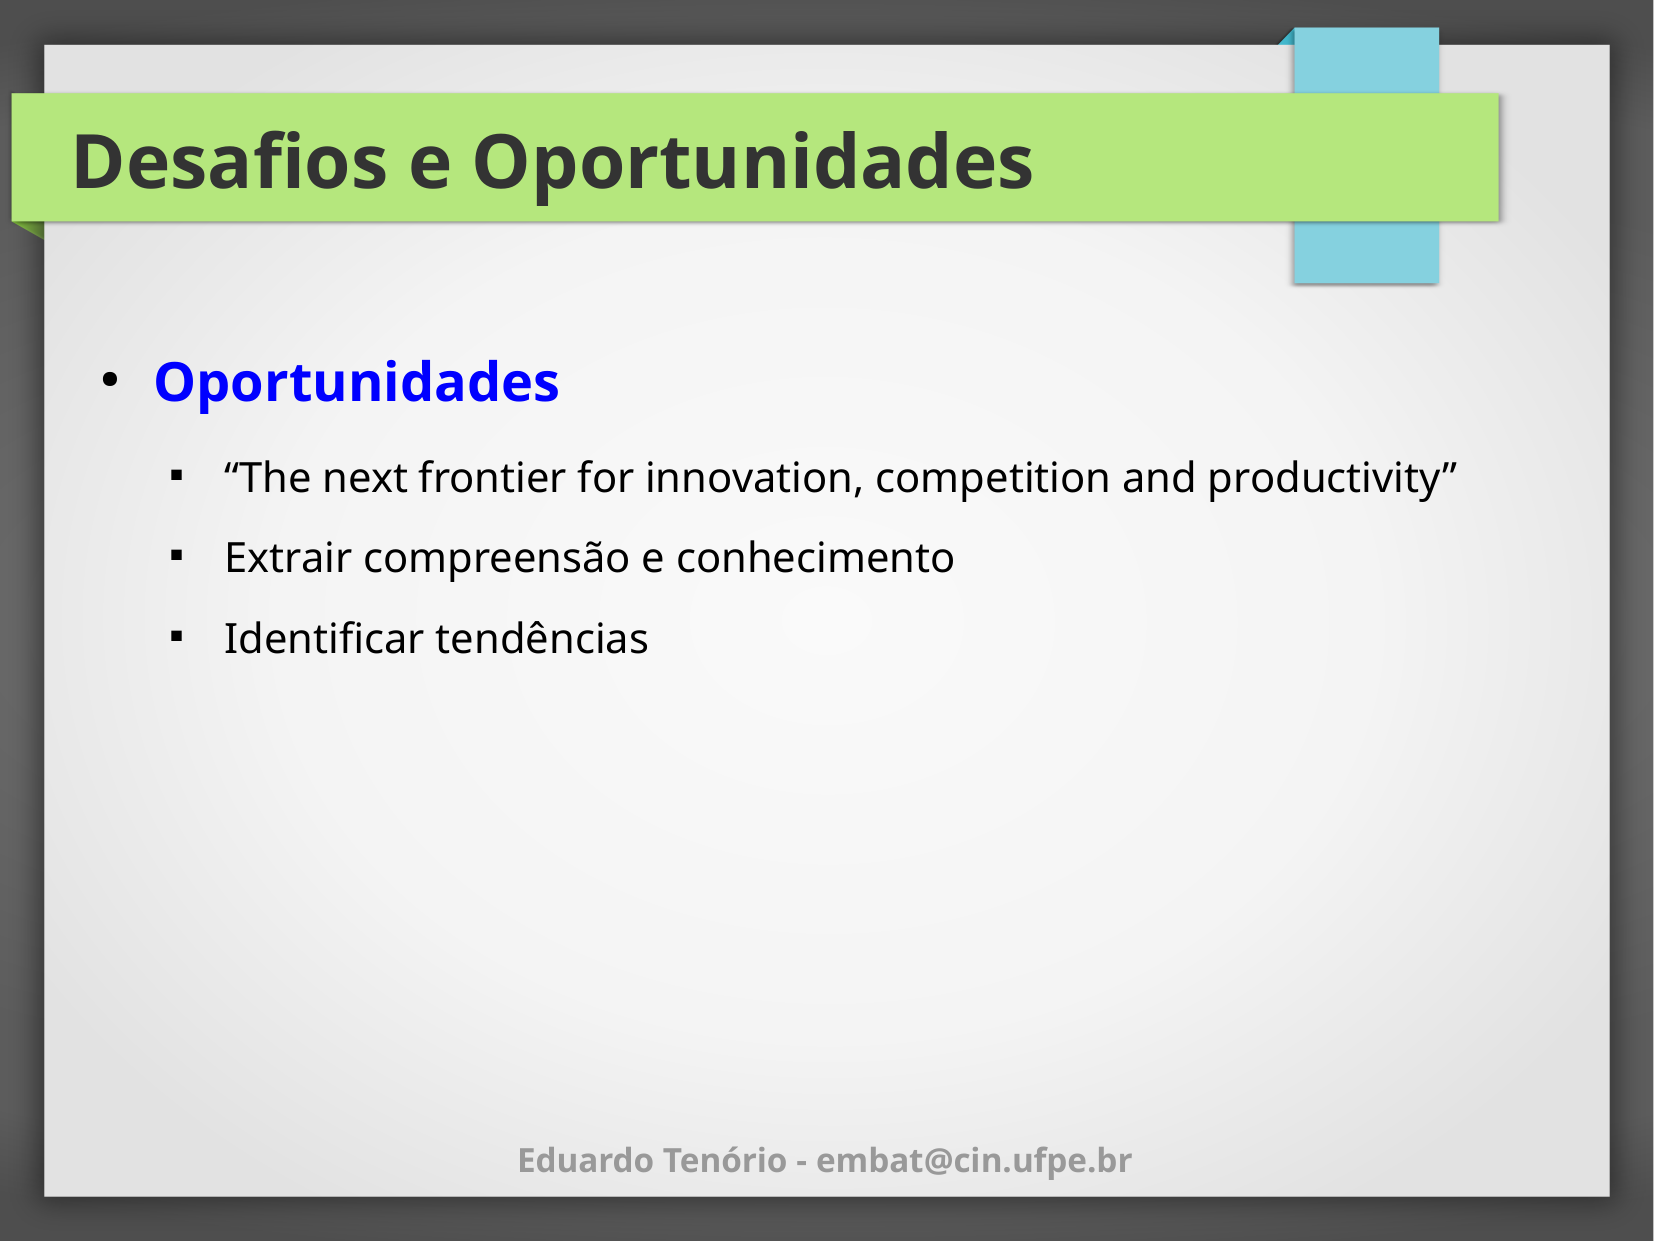

# Desafios e Oportunidades
Oportunidades
“The next frontier for innovation, competition and productivity”
Extrair compreensão e conhecimento
Identificar tendências
Eduardo Tenório - embat@cin.ufpe.br